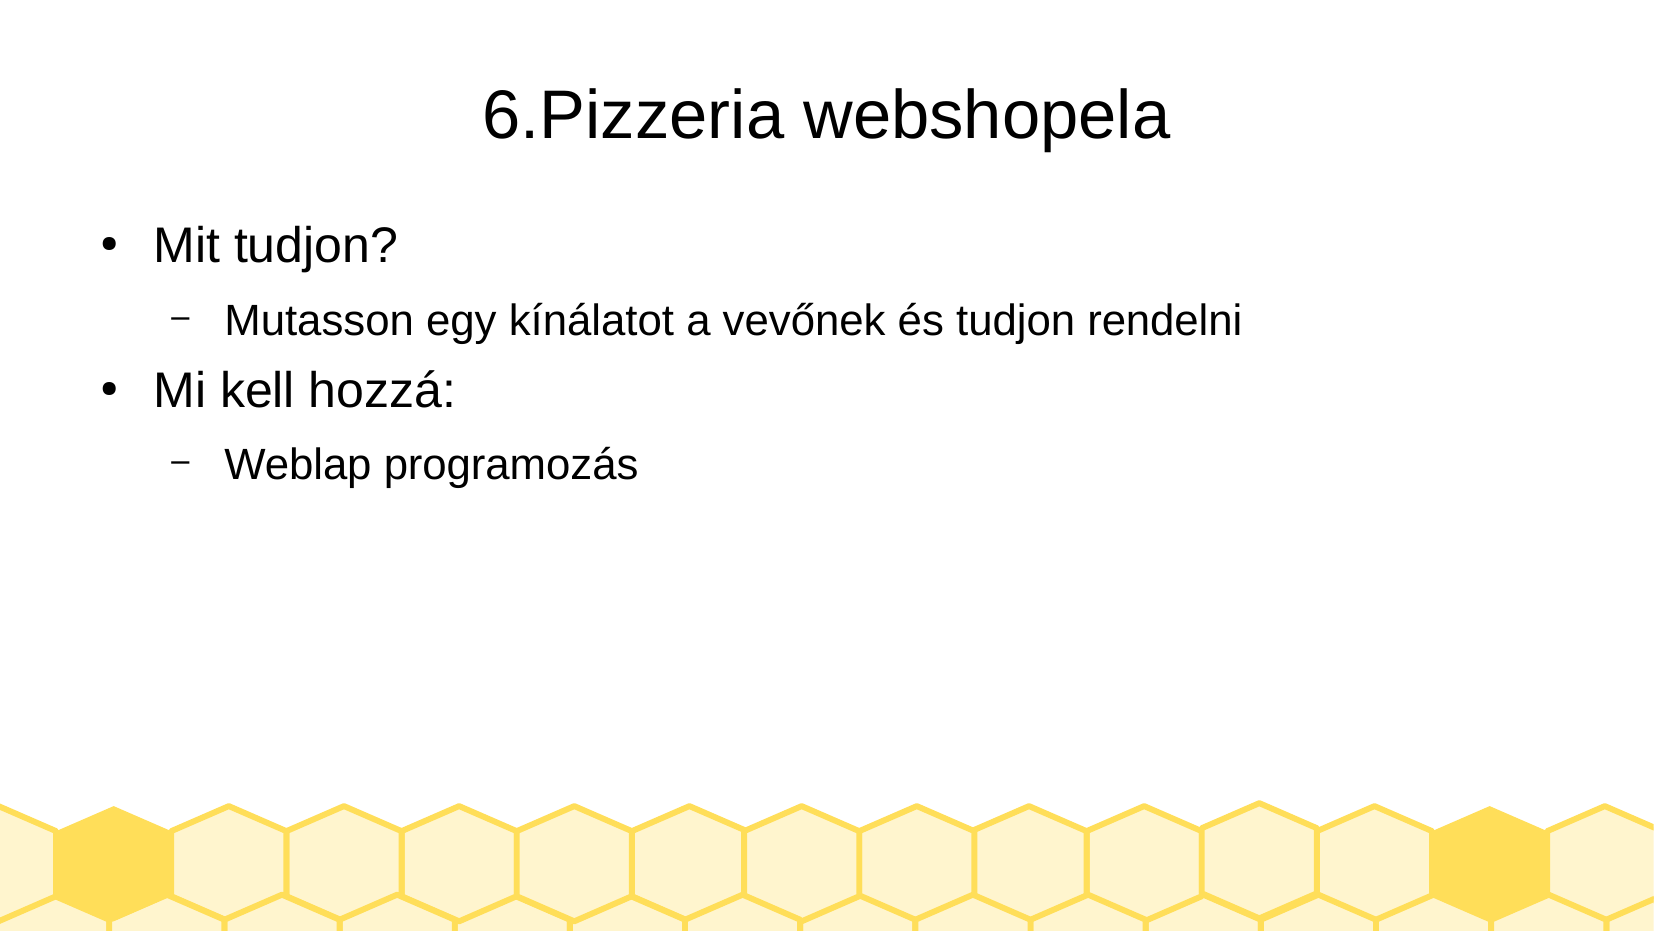

# 6.Pizzeria webshopela
Mit tudjon?
Mutasson egy kínálatot a vevőnek és tudjon rendelni
Mi kell hozzá:
Weblap programozás